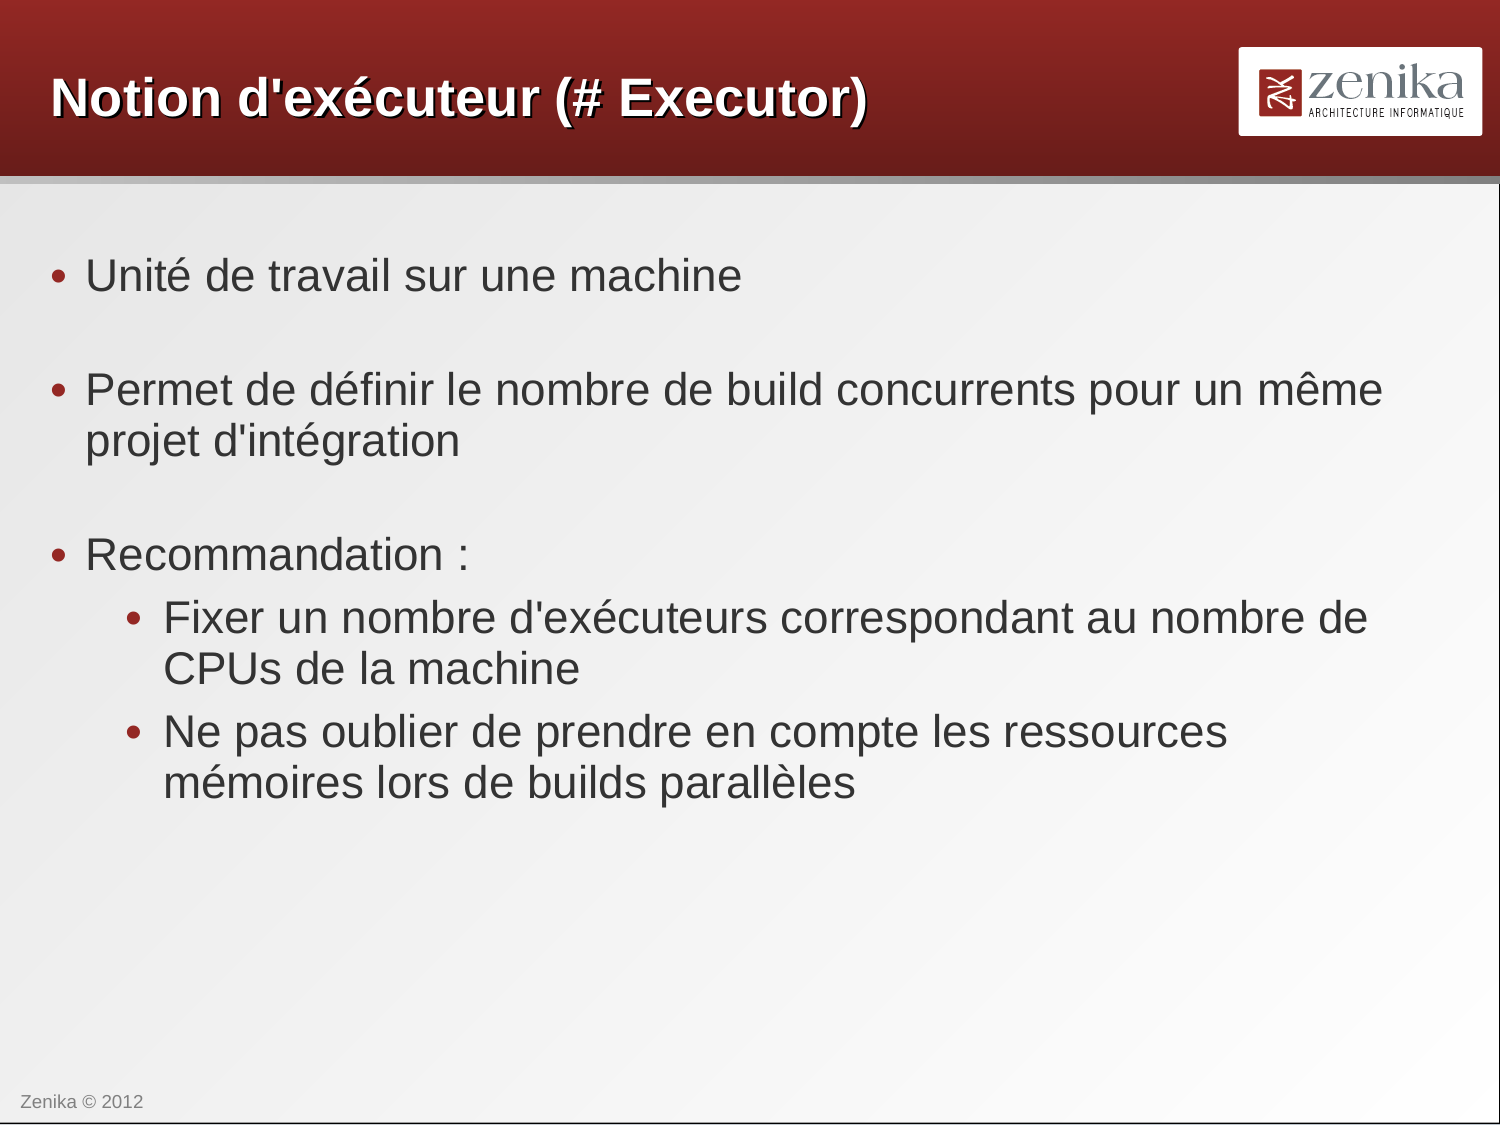

# Notion d'exécuteur (# Executor)
Unité de travail sur une machine
Permet de définir le nombre de build concurrents pour un même projet d'intégration
Recommandation :
Fixer un nombre d'exécuteurs correspondant au nombre de CPUs de la machine
Ne pas oublier de prendre en compte les ressources mémoires lors de builds parallèles